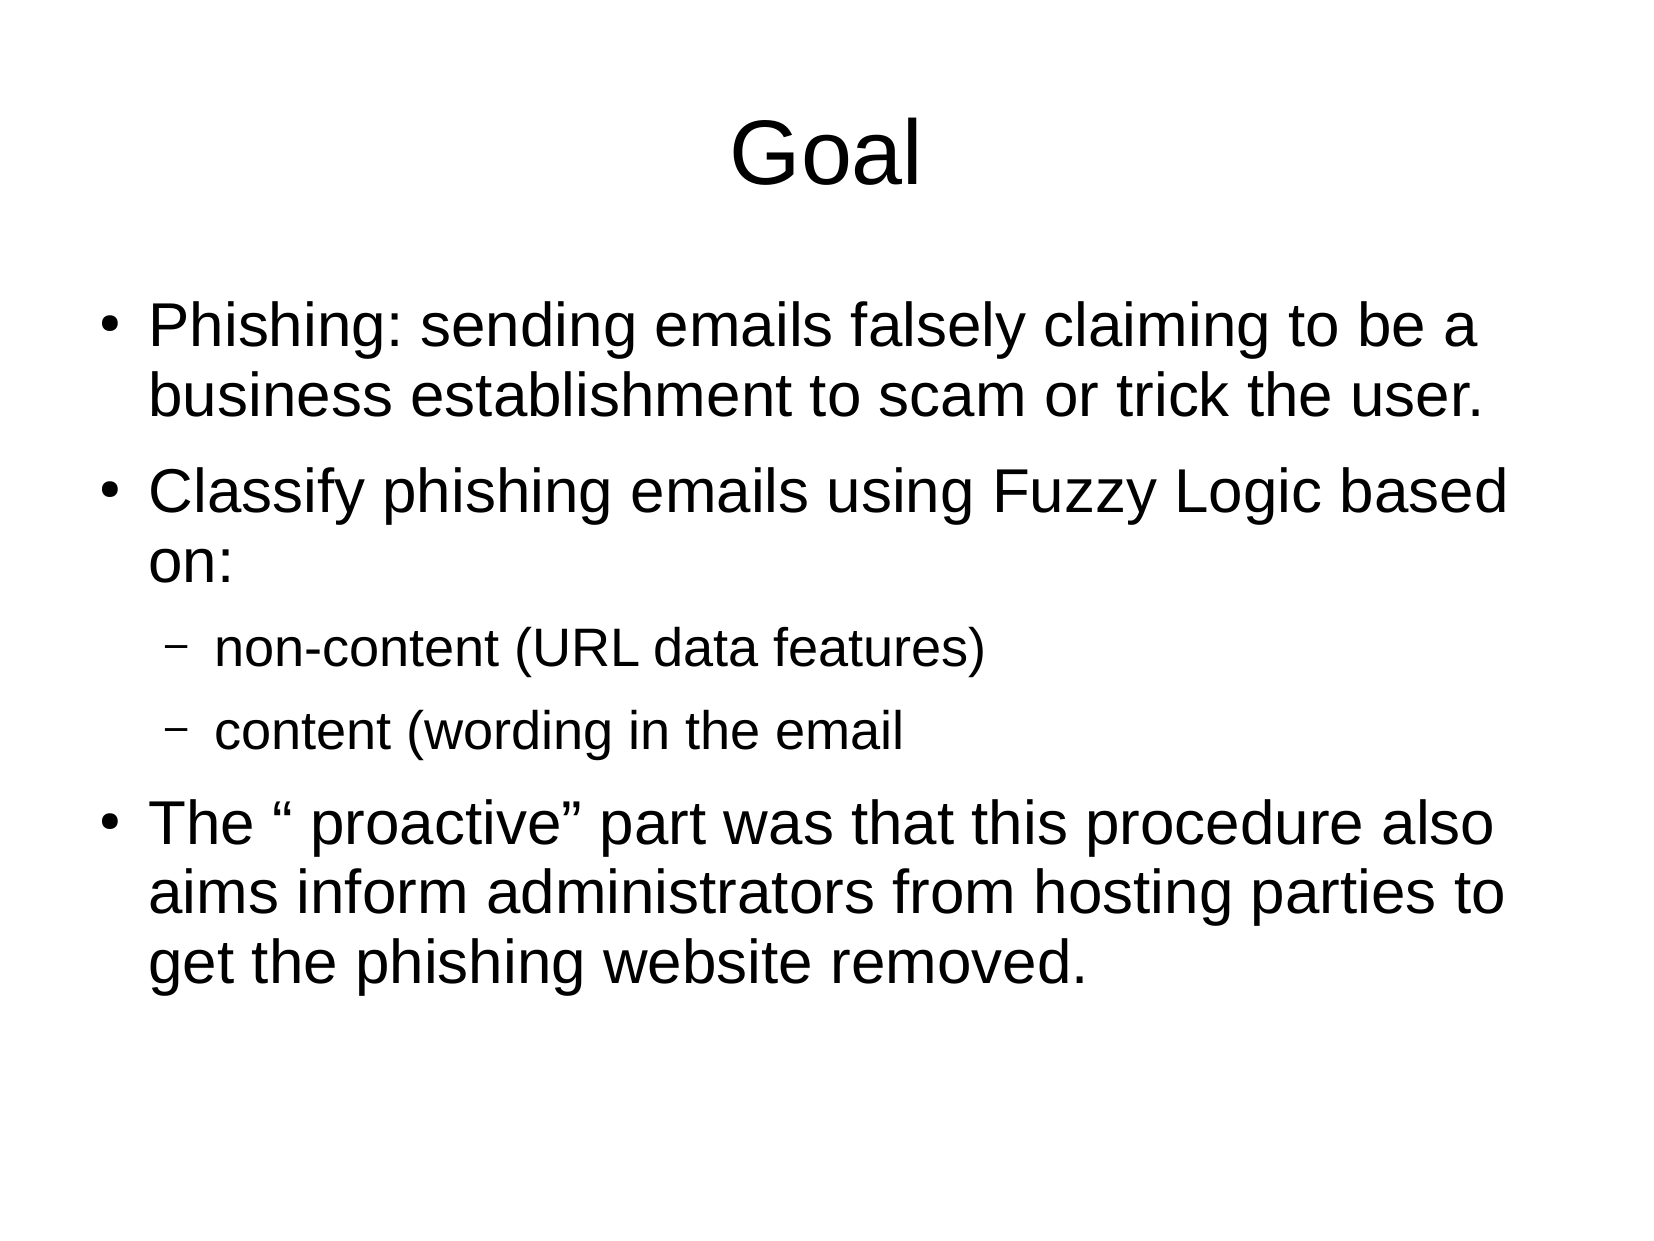

# Goal
Phishing: sending emails falsely claiming to be a business establishment to scam or trick the user.
Classify phishing emails using Fuzzy Logic based on:
non-content (URL data features)
content (wording in the email
The “ proactive” part was that this procedure also aims inform administrators from hosting parties to get the phishing website removed.